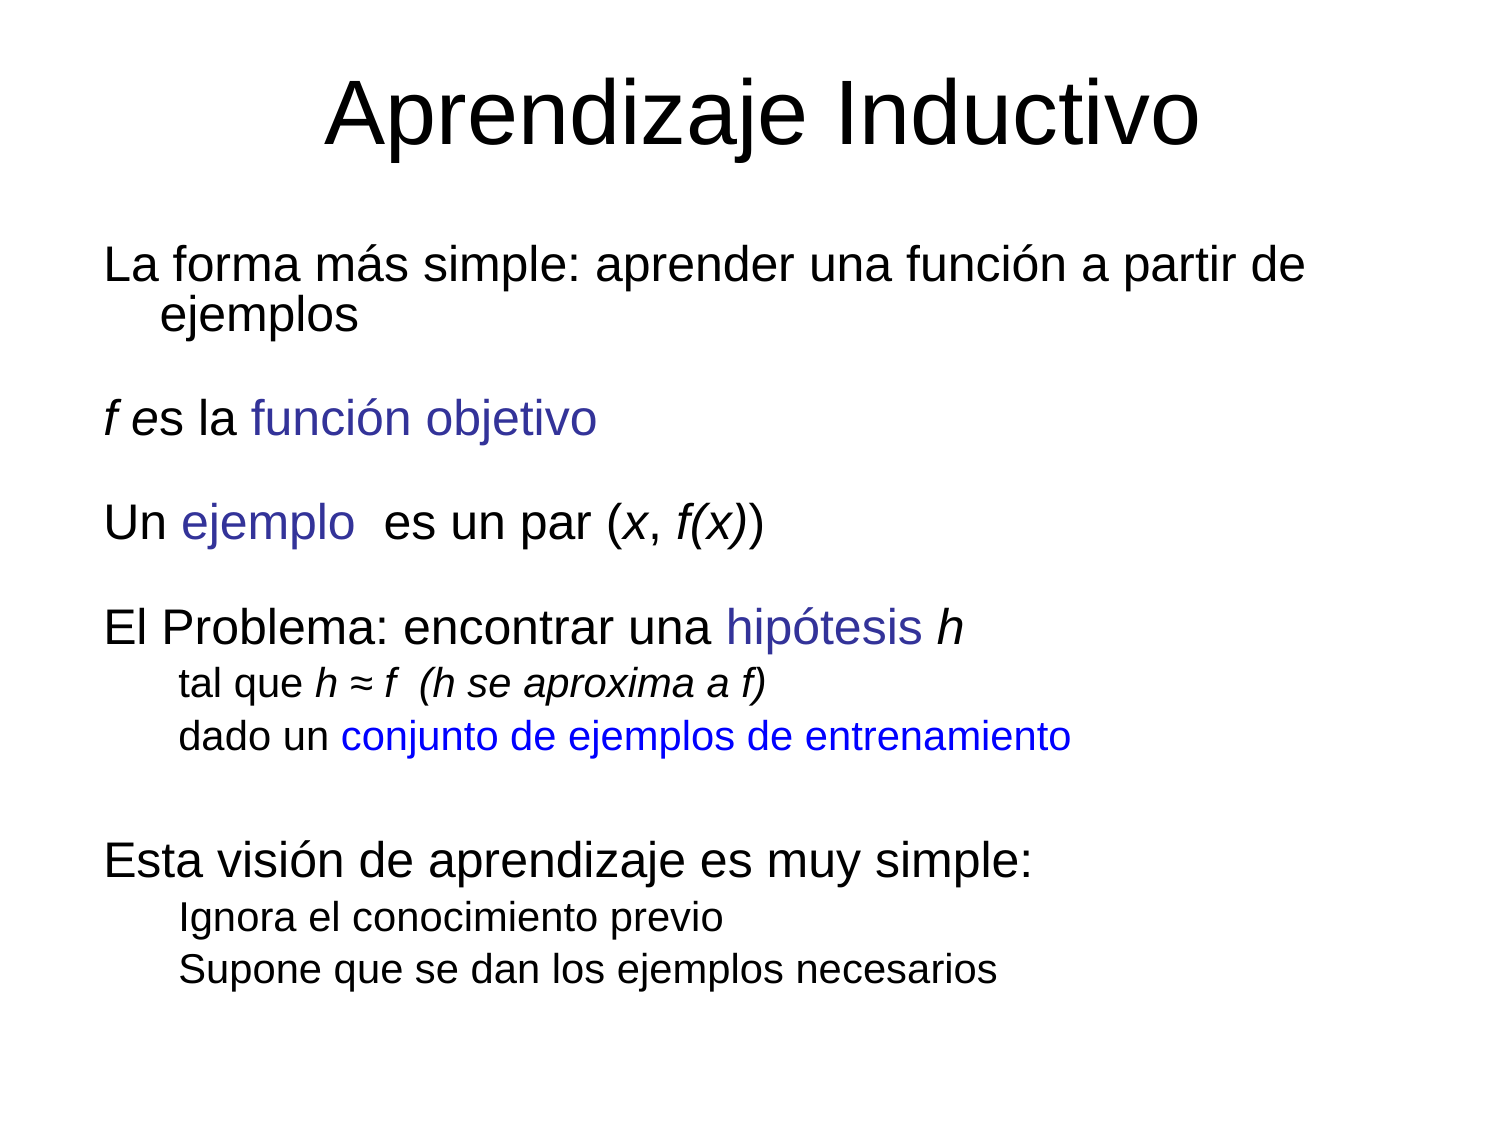

# Aprendizaje Inductivo
La forma más simple: aprender una función a partir de ejemplos
f es la función objetivo
Un ejemplo es un par (x, f(x))
El Problema: encontrar una hipótesis h
tal que h ≈ f (h se aproxima a f)
dado un conjunto de ejemplos de entrenamiento
Esta visión de aprendizaje es muy simple:
Ignora el conocimiento previo
Supone que se dan los ejemplos necesarios